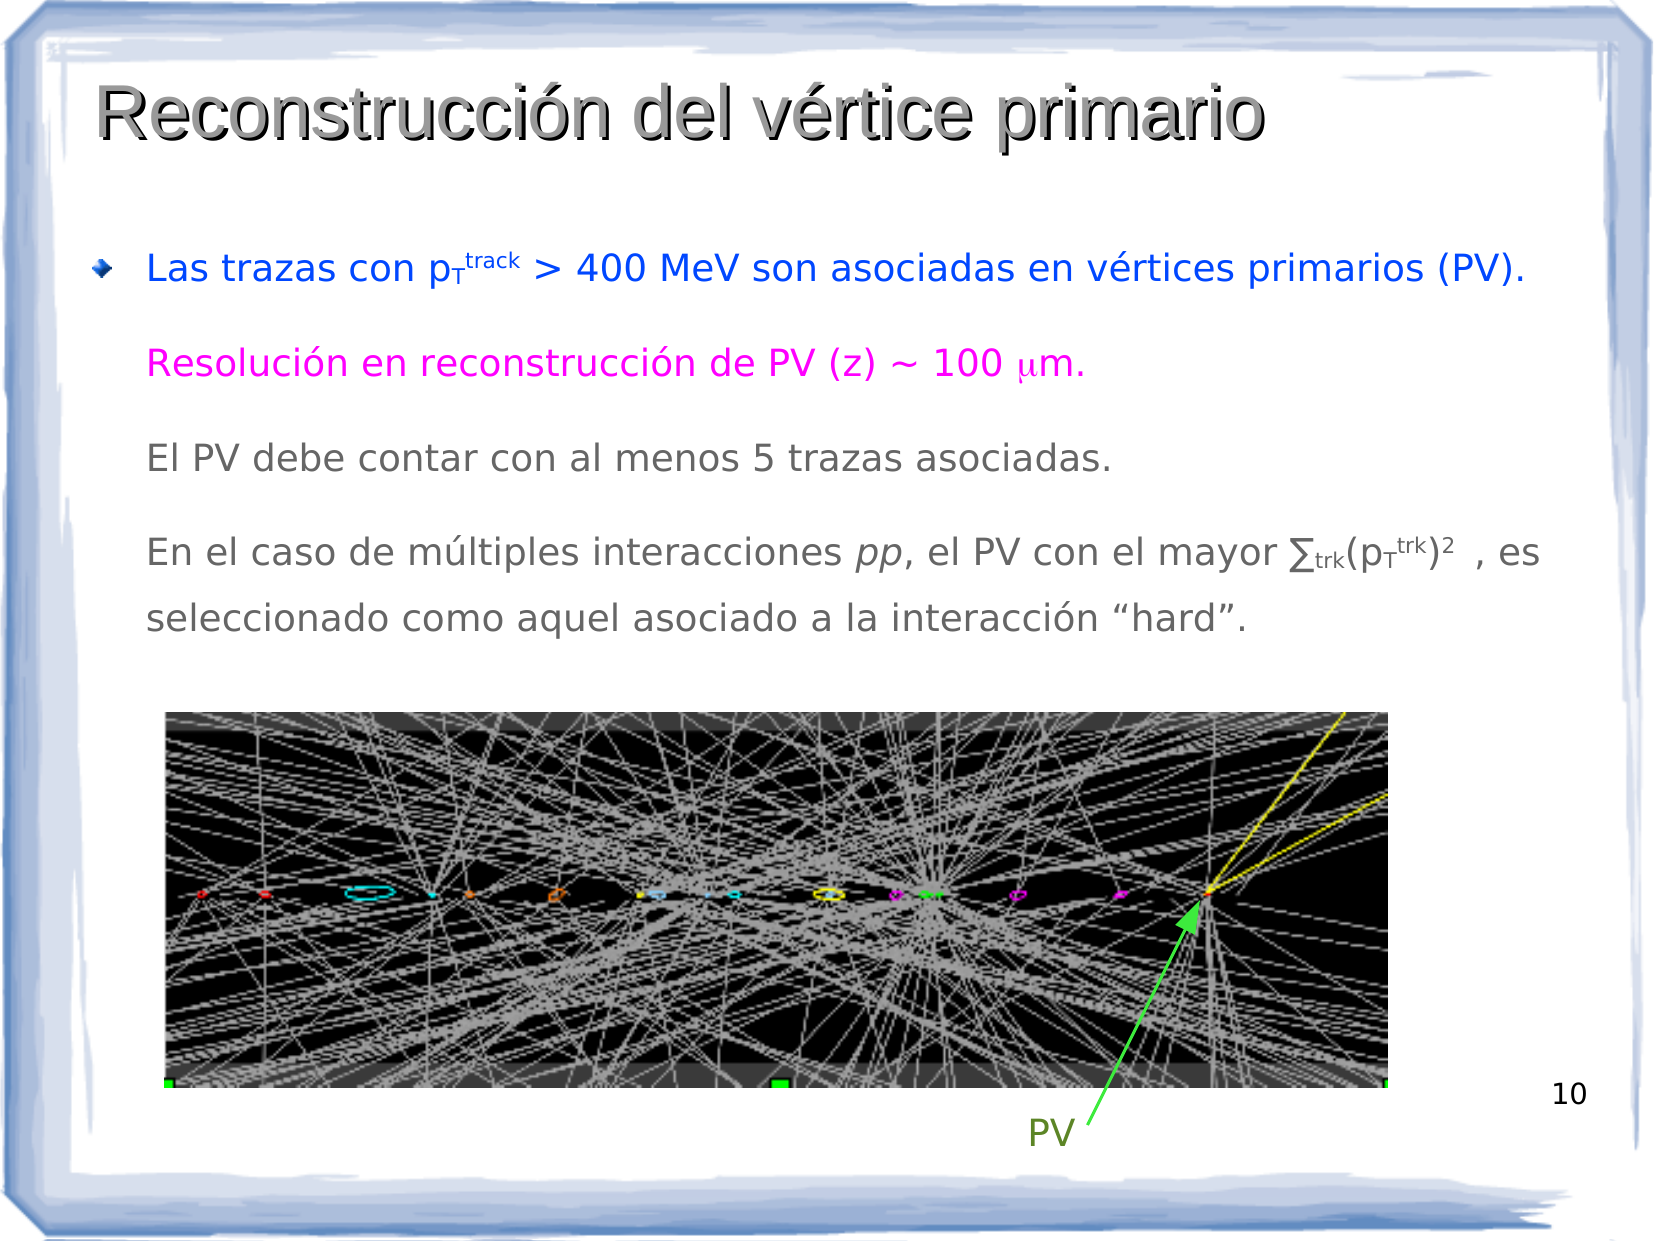

# Reconstrucción del vértice primario
Las trazas con pTtrack > 400 MeV son asociadas en vértices primarios (PV).
Resolución en reconstrucción de PV (z) ~ 100 mm.
El PV debe contar con al menos 5 trazas asociadas.
En el caso de múltiples interacciones pp, el PV con el mayor ∑trk(pTtrk)2 , es seleccionado como aquel asociado a la interacción “hard”.
10
PV